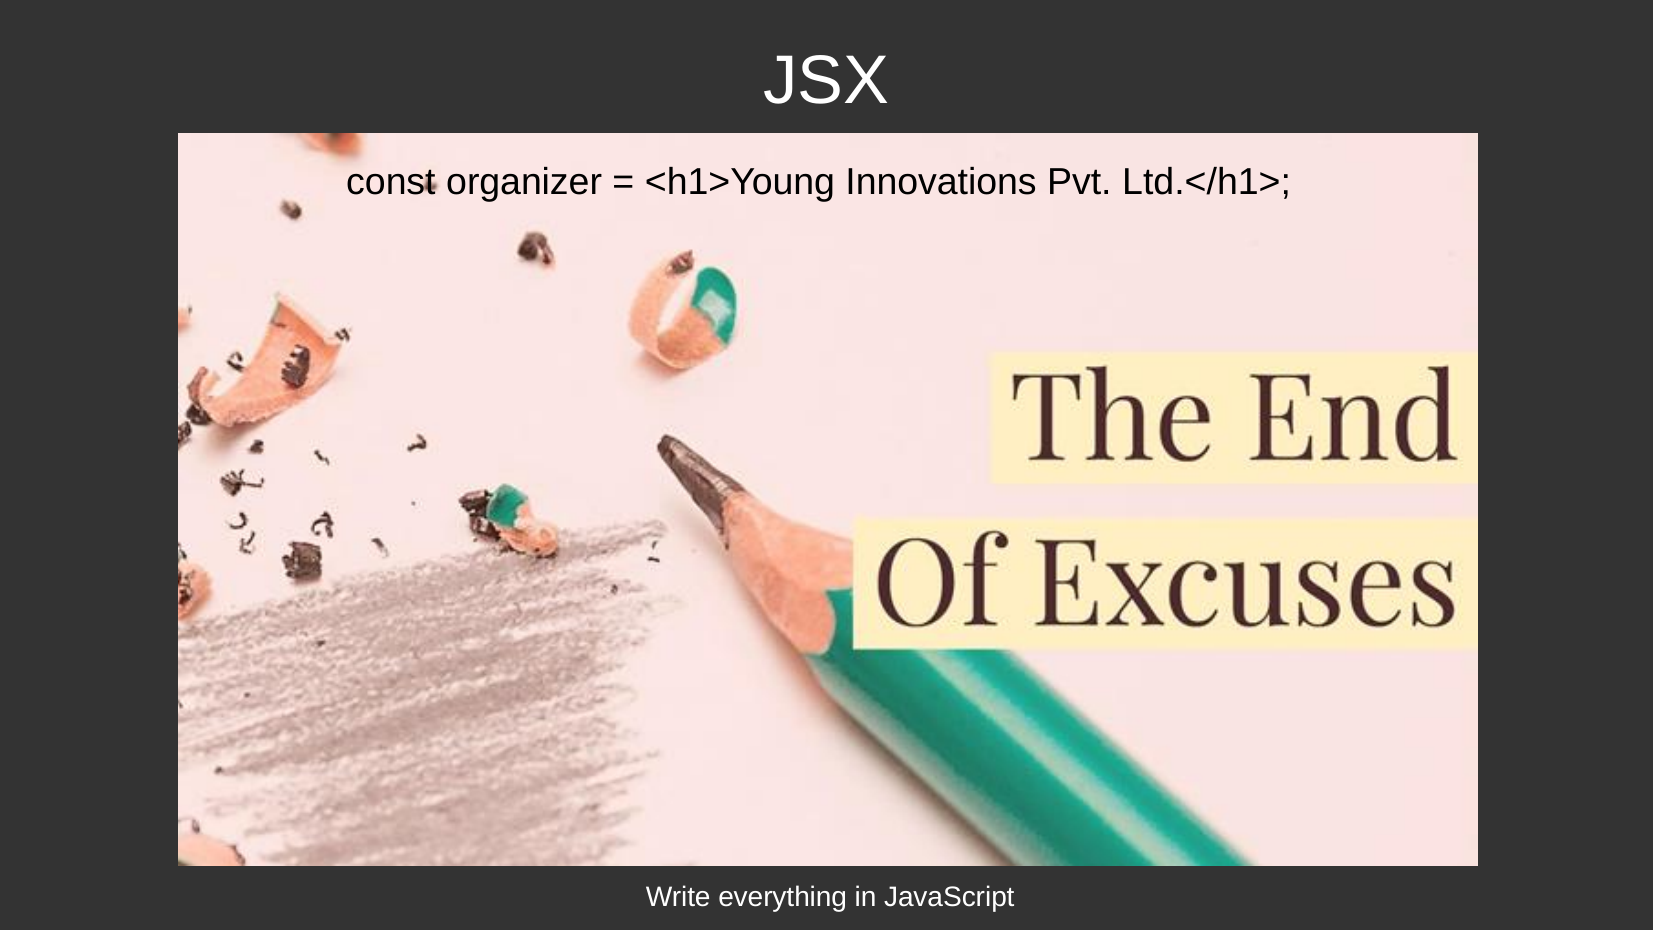

# JSX
const organizer = <h1>Young Innovations Pvt. Ltd.</h1>;
Write everything in JavaScript